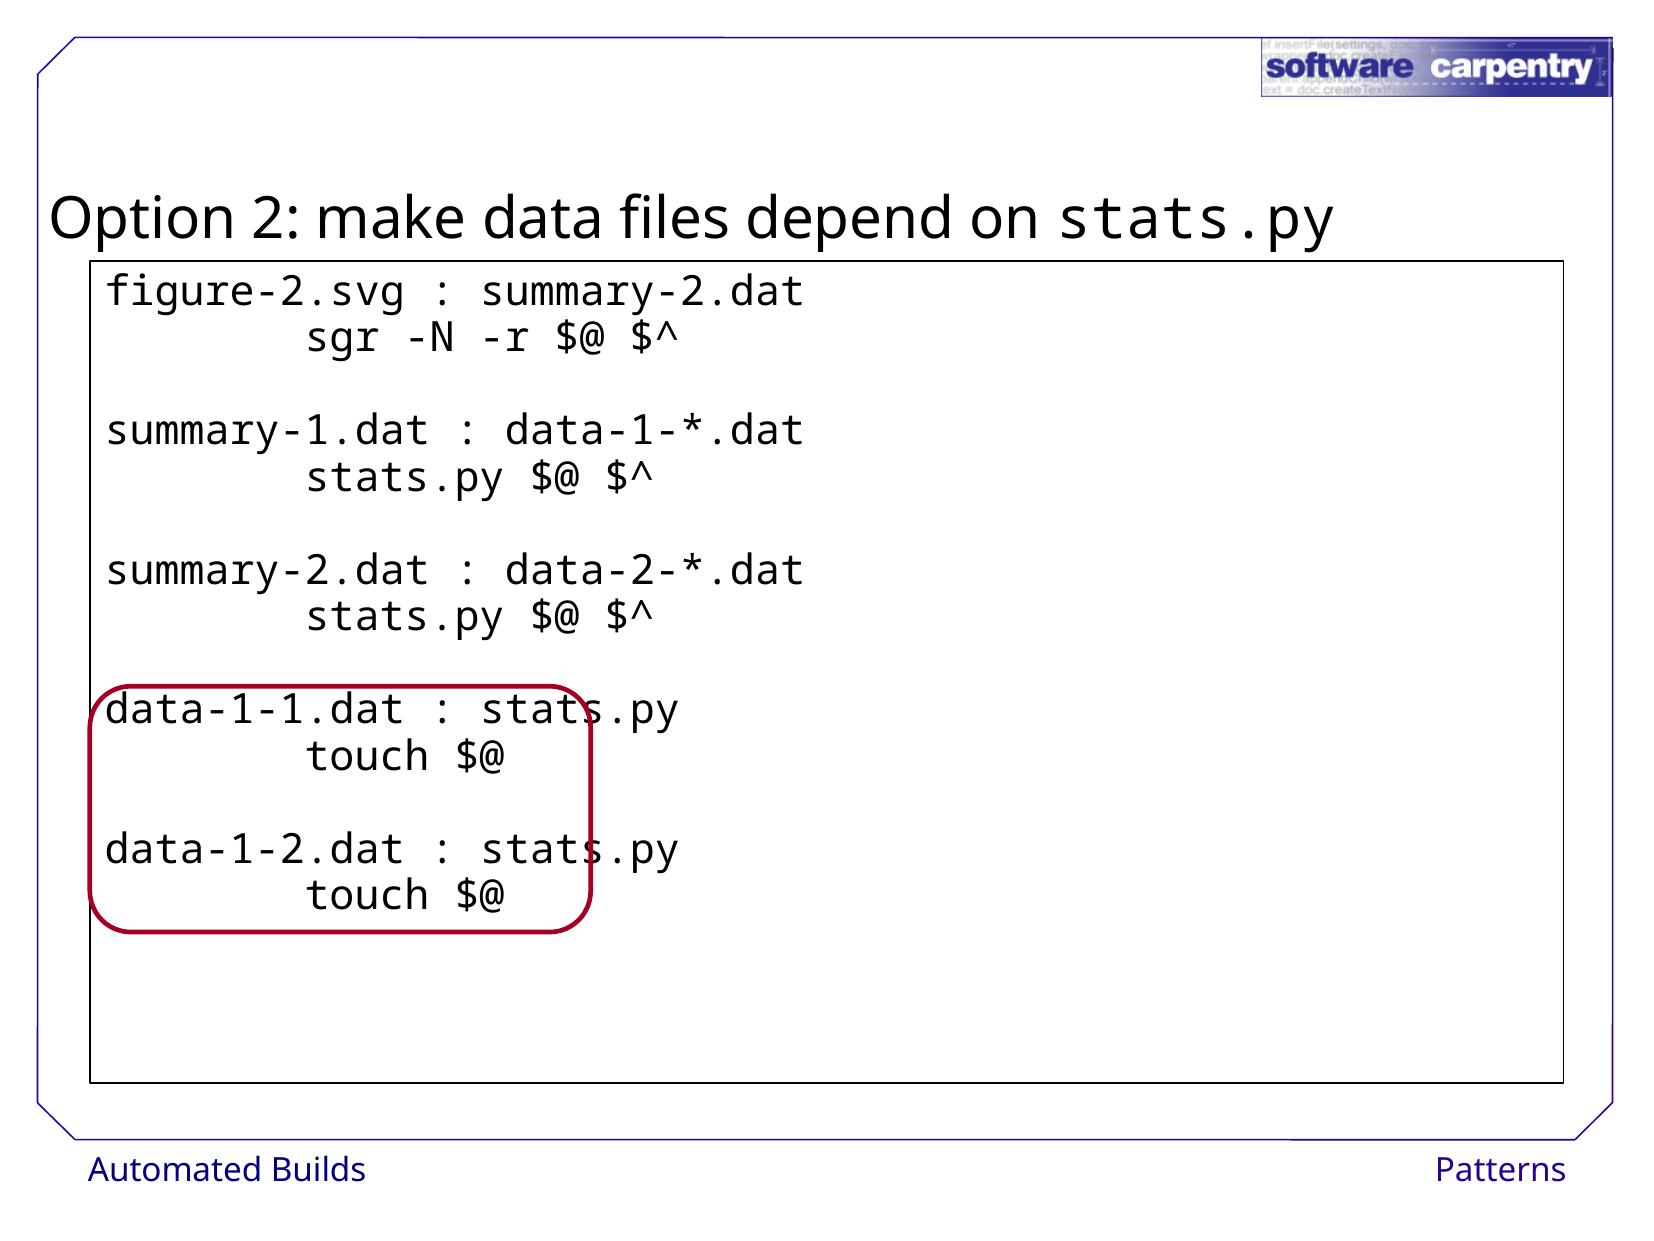

Option 2: make data files depend on stats.py
figure-2.svg : summary-2.dat
 sgr -N -r $@ $^
summary-1.dat : data-1-*.dat
 stats.py $@ $^
summary-2.dat : data-2-*.dat
 stats.py $@ $^
data-1-1.dat : stats.py
 touch $@
data-1-2.dat : stats.py
 touch $@